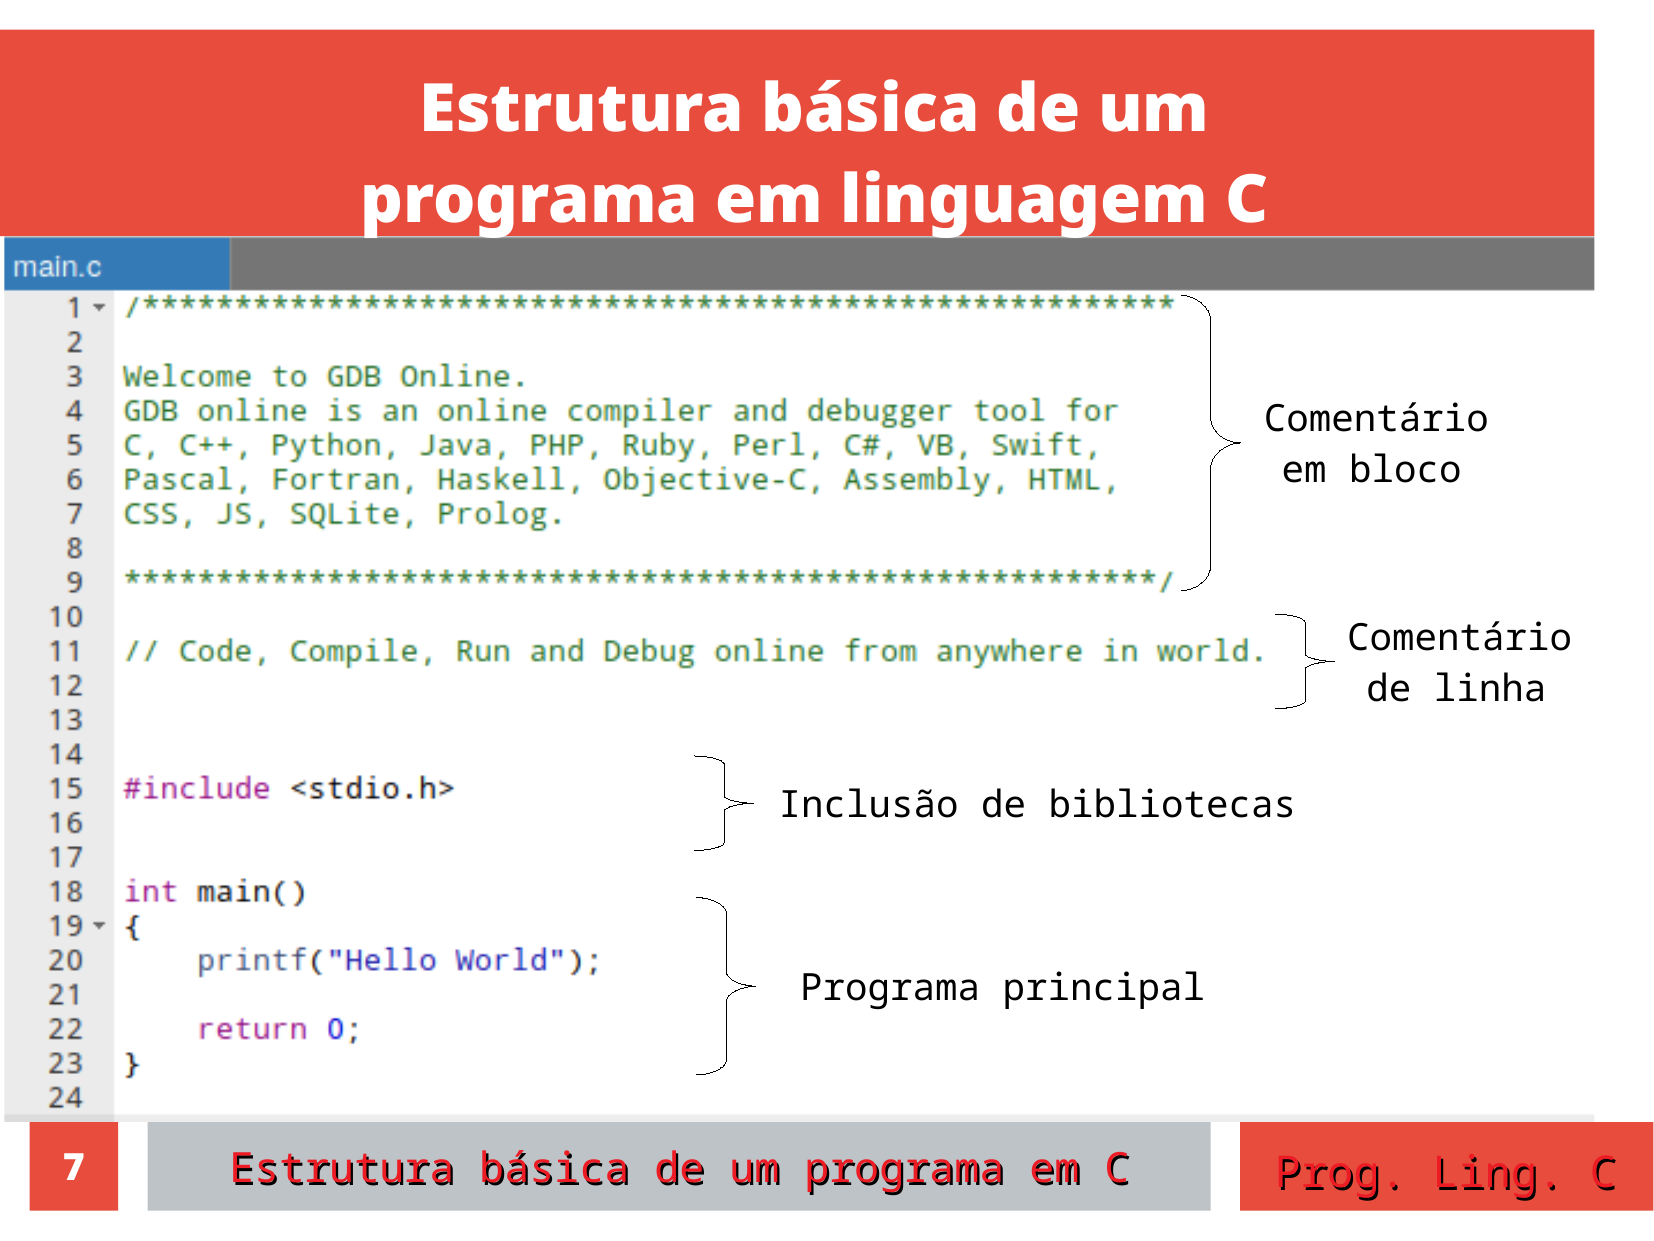

# Estrutura básica de um programa em linguagem C
					Comentário
 em bloco
					Comentário
				 de linha
									Inclusão de bibliotecas
								Programa principal
7
Estrutura básica de um programa em C
 Prog. Ling. C